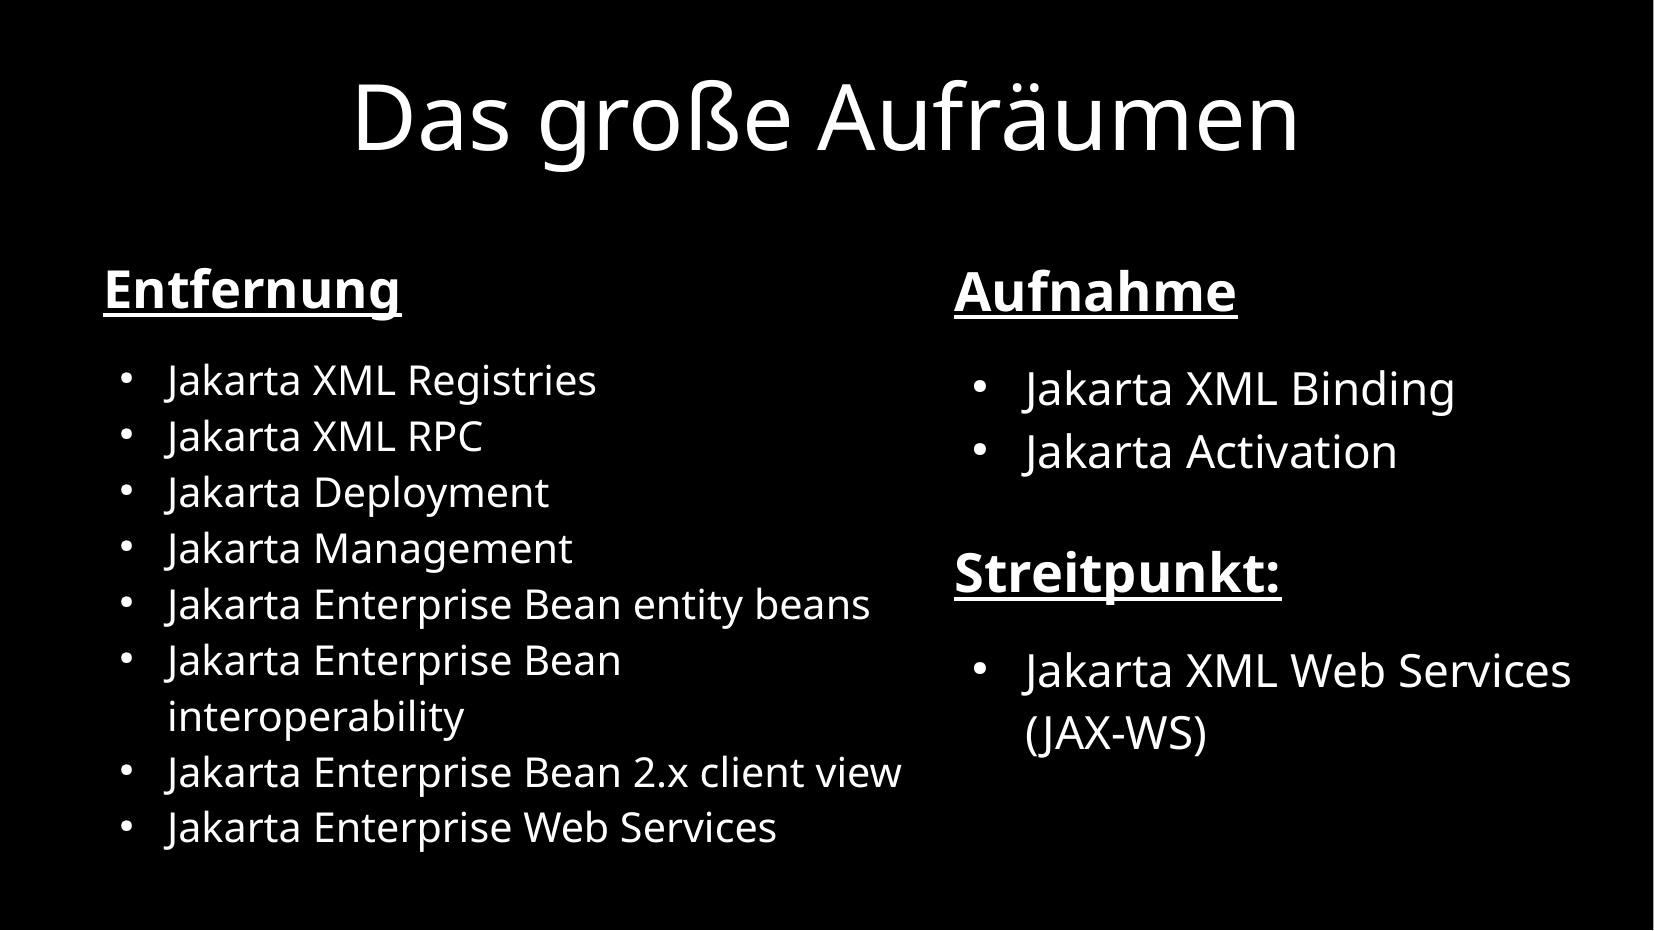

# Das große Aufräumen
Entfernung
Jakarta XML Registries
Jakarta XML RPC
Jakarta Deployment
Jakarta Management
Jakarta Enterprise Bean entity beans
Jakarta Enterprise Bean interoperability
Jakarta Enterprise Bean 2.x client view
Jakarta Enterprise Web Services
Aufnahme
Jakarta XML Binding
Jakarta Activation
Streitpunkt:
Jakarta XML Web Services
(JAX-WS)